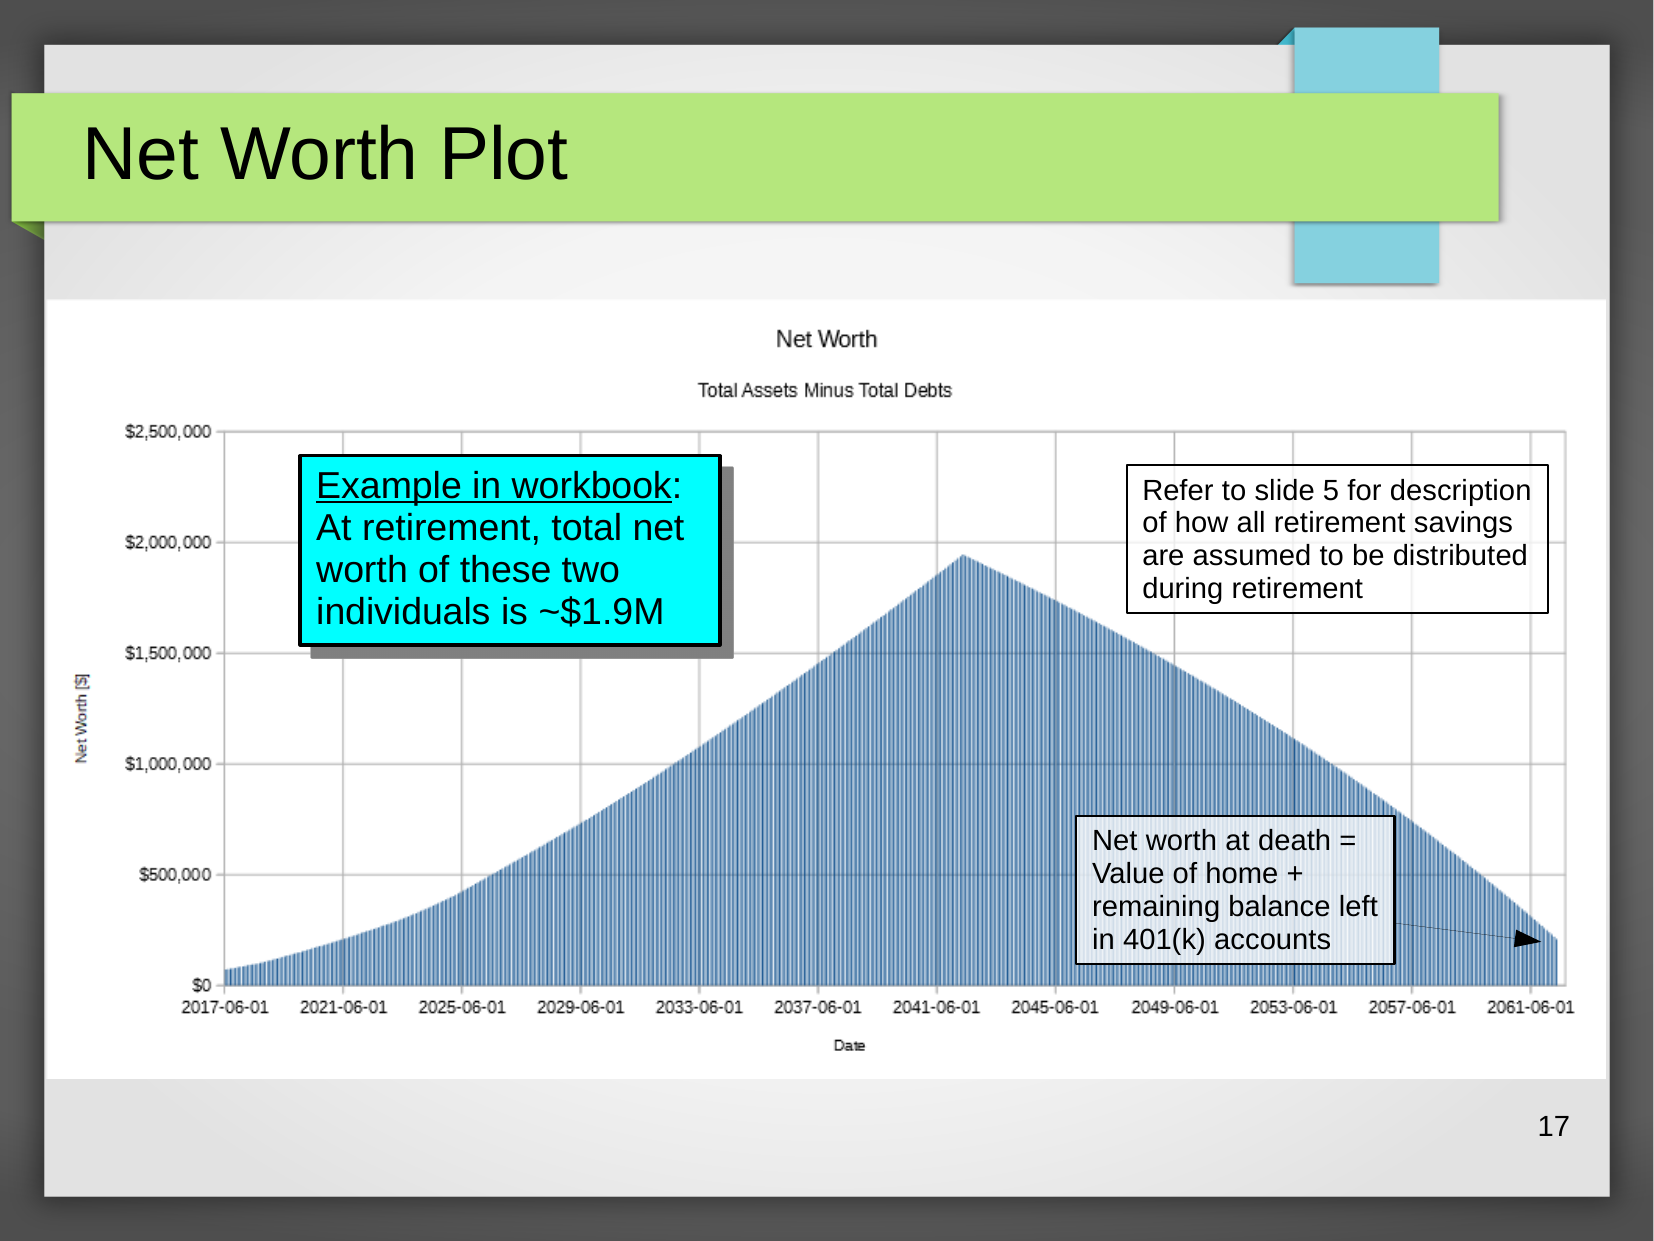

# Net Worth Plot
Example in workbook:
At retirement, total net
worth of these two
individuals is ~$1.9M
Refer to slide 5 for description
of how all retirement savings
are assumed to be distributed
during retirement
Net worth at death =
Value of home +
remaining balance left
in 401(k) accounts
17